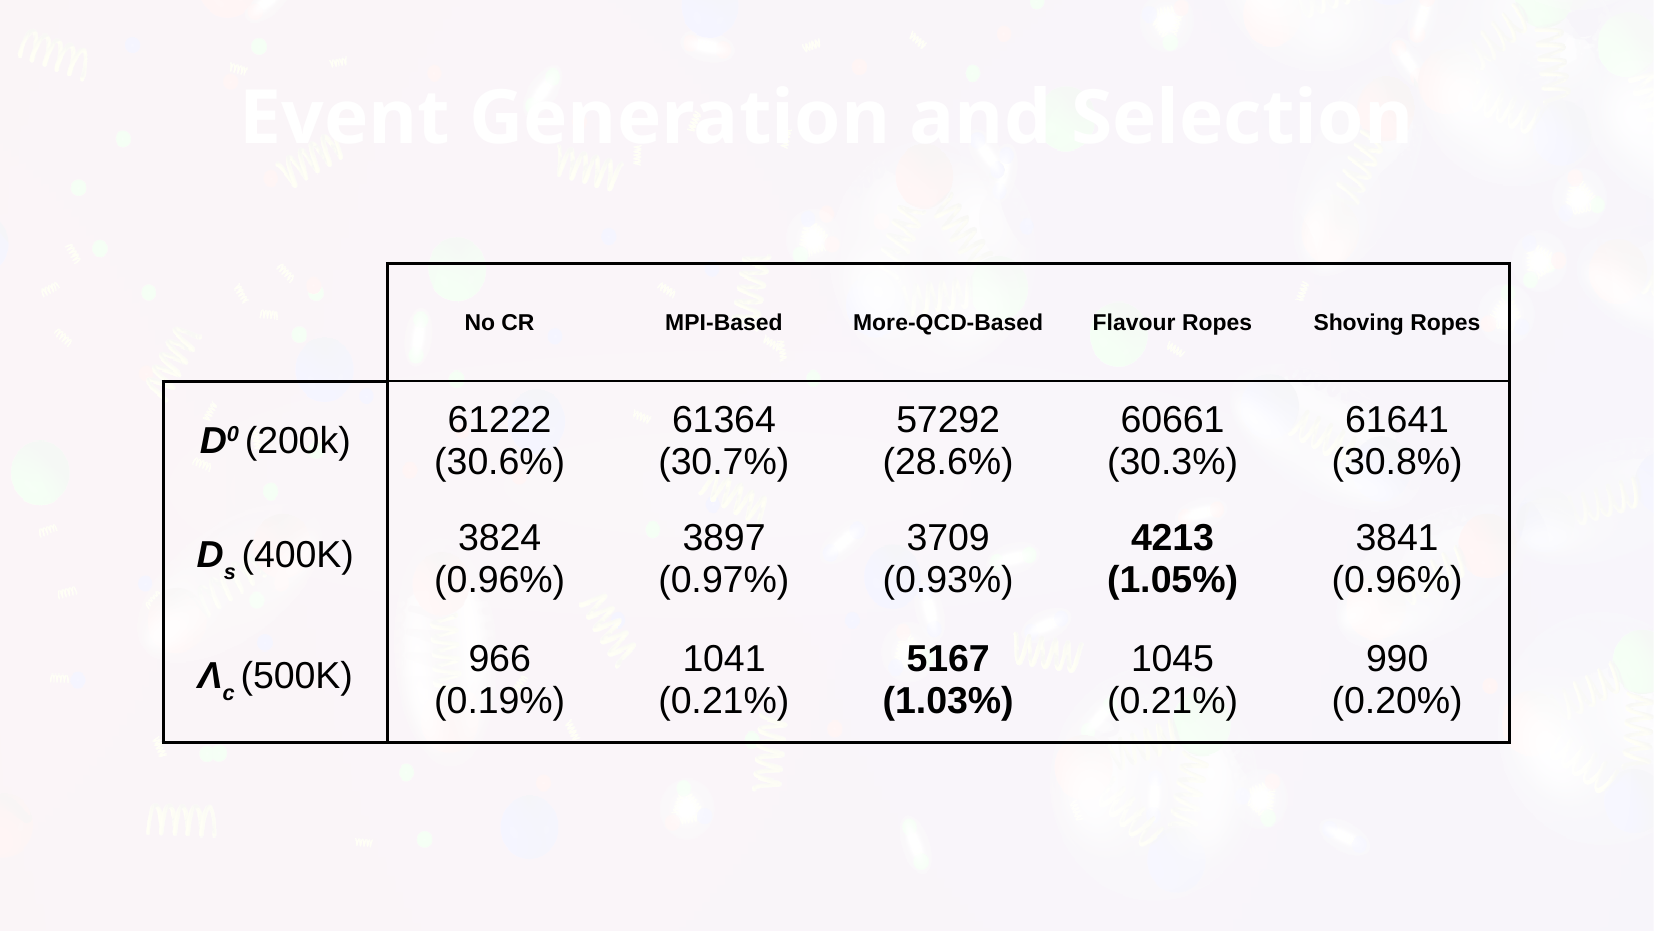

# Event Generation and Selection
| | No CR | MPI-Based | More-QCD-Based | Flavour Ropes | Shoving Ropes |
| --- | --- | --- | --- | --- | --- |
| D0 (200k) | 61222 (30.6%) | 61364 (30.7%) | 57292 (28.6%) | 60661 (30.3%) | 61641 (30.8%) |
| Ds (400K) | 3824 (0.96%) | 3897 (0.97%) | 3709 (0.93%) | 4213 (1.05%) | 3841 (0.96%) |
| Λc (500K) | 966 (0.19%) | 1041 (0.21%) | 5167 (1.03%) | 1045 (0.21%) | 990 (0.20%) |